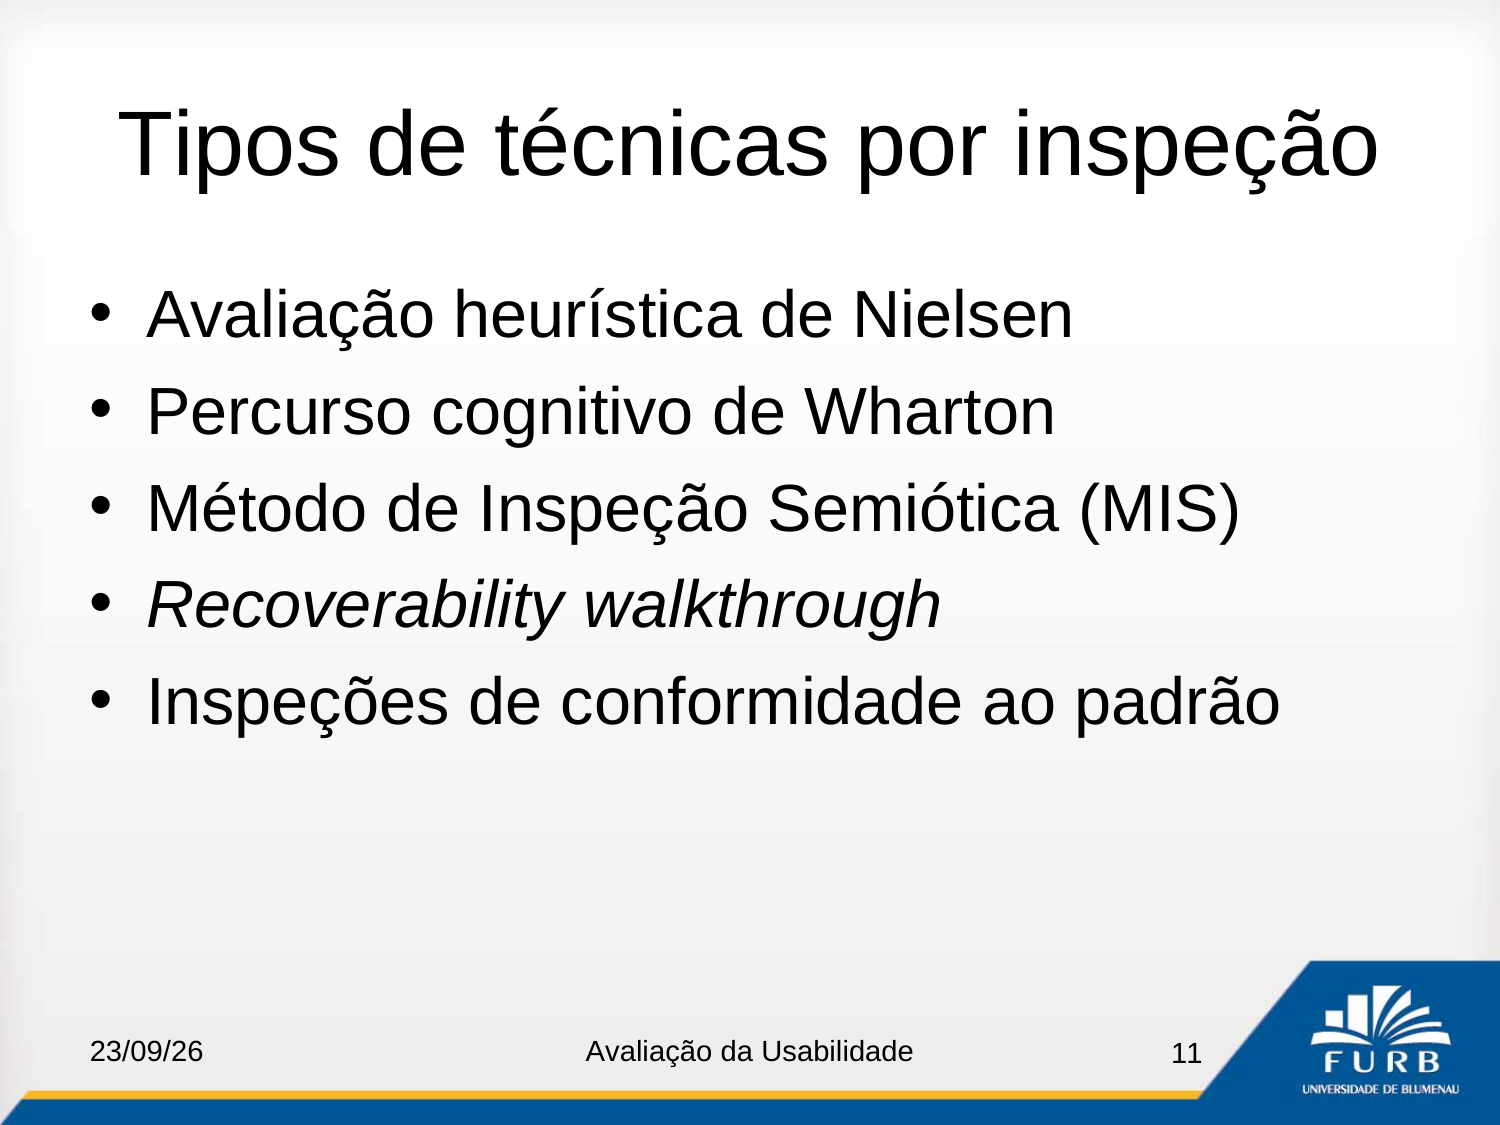

# Tipos de técnicas por inspeção
Avaliação heurística de Nielsen
Percurso cognitivo de Wharton
Método de Inspeção Semiótica (MIS)
Recoverability walkthrough
Inspeções de conformidade ao padrão
Avaliação da Usabilidade
11